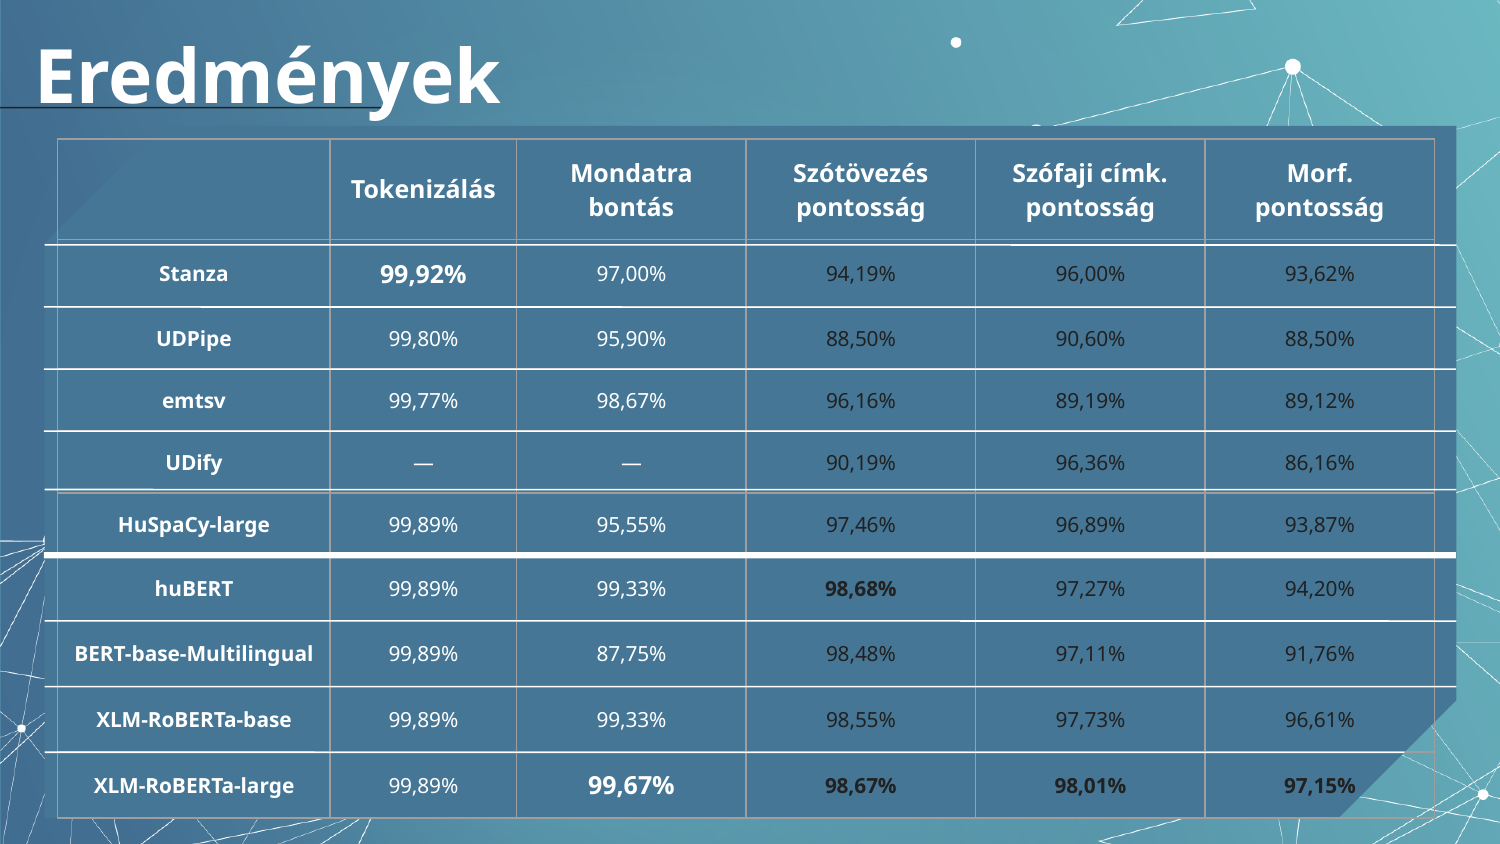

# Eredmények
| | Tokenizálás | Mondatra bontás | Szótövezés pontosság | Szófaji címk. pontosság | Morf. pontosság |
| --- | --- | --- | --- | --- | --- |
| Stanza | 99,92% | 97,00% | 94,19% | 96,00% | 93,62% |
| UDPipe | 99,80% | 95,90% | 88,50% | 90,60% | 88,50% |
| emtsv | 99,77% | 98,67% | 96,16% | 89,19% | 89,12% |
| UDify | — | — | 90,19% | 96,36% | 86,16% |
| HuSpaCy-large | 99,89% | 95,55% | 97,46% | 96,89% | 93,87% |
| huBERT | 99,89% | 99,33% | 98,68% | 97,27% | 94,20% |
| BERT-base-Multilingual | 99,89% | 87,75% | 98,48% | 97,11% | 91,76% |
| XLM-RoBERTa-base | 99,89% | 99,33% | 98,55% | 97,73% | 96,61% |
| XLM-RoBERTa-large | 99,89% | 99,67% | 98,67% | 98,01% | 97,15% |